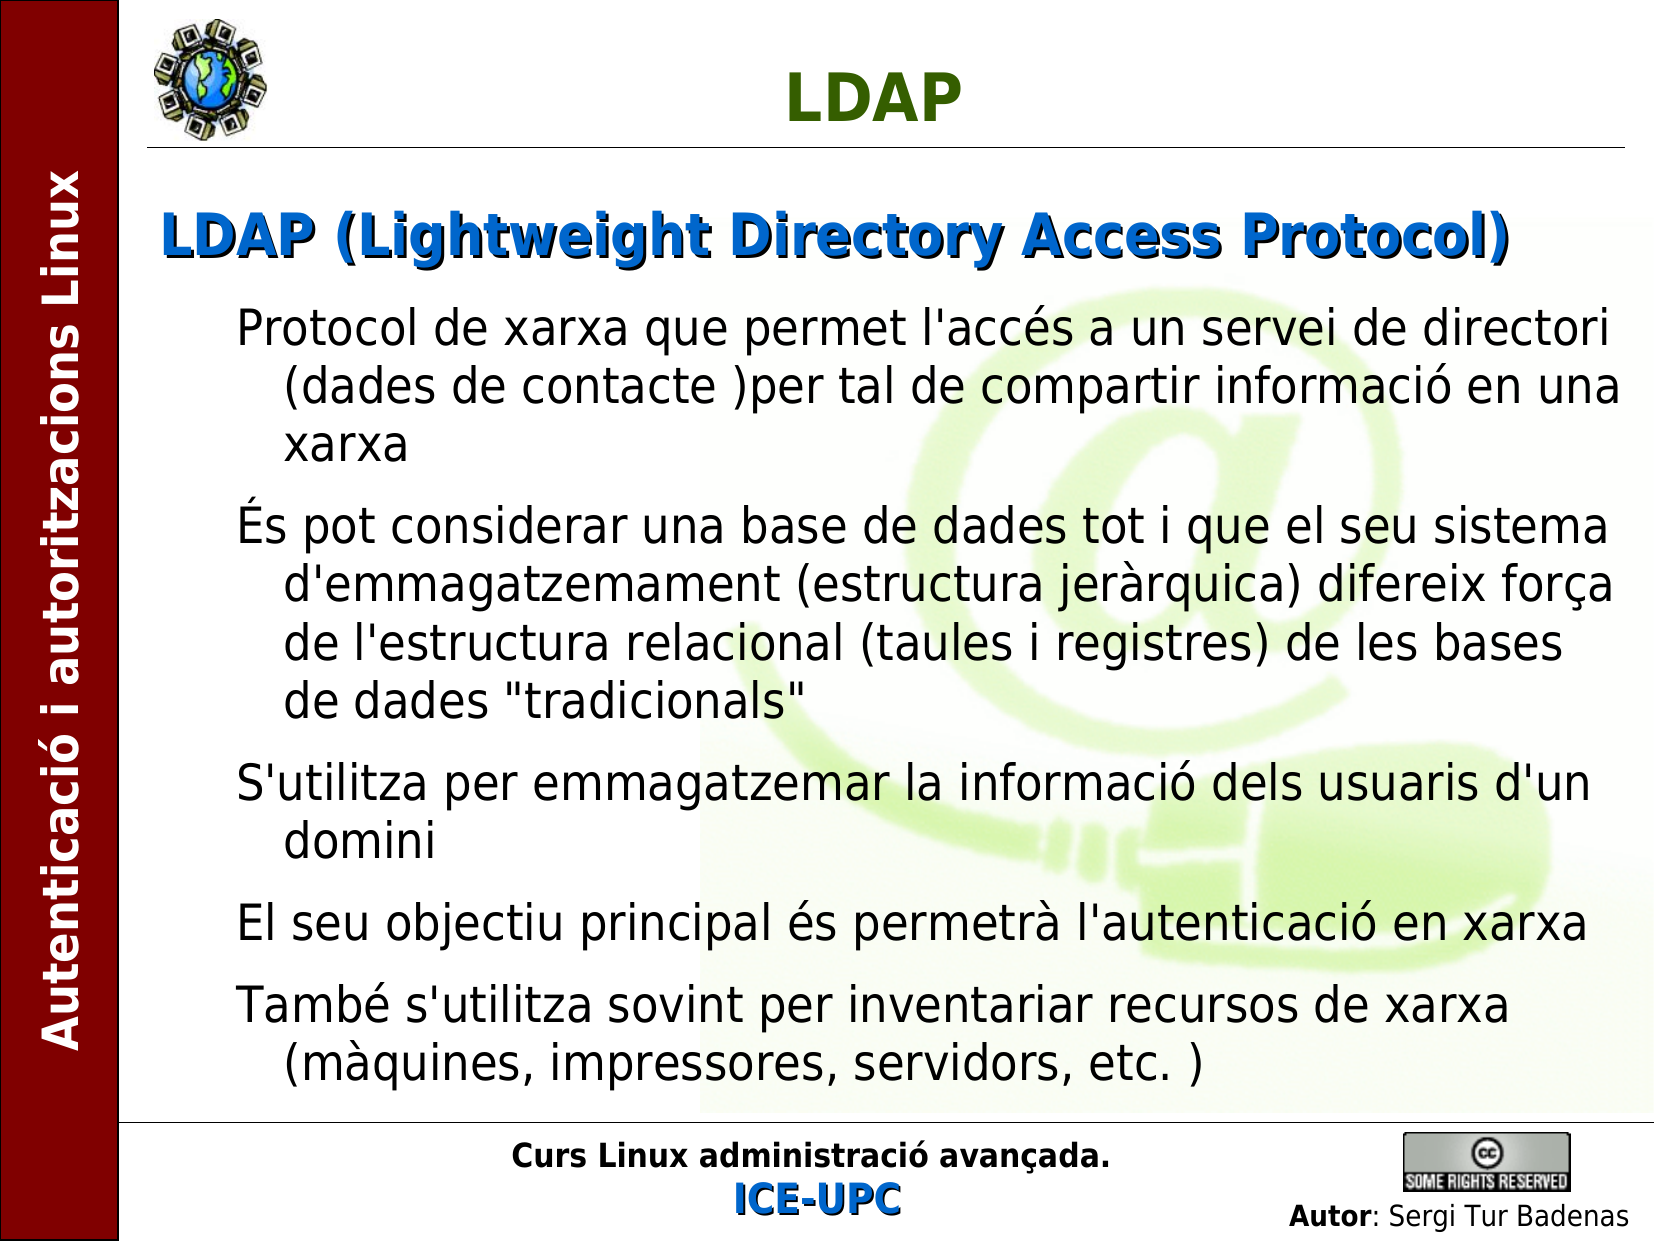

# LDAP
LDAP (Lightweight Directory Access Protocol)
Protocol de xarxa que permet l'accés a un servei de directori (dades de contacte )per tal de compartir informació en una xarxa
És pot considerar una base de dades tot i que el seu sistema d'emmagatzemament (estructura jeràrquica) difereix força de l'estructura relacional (taules i registres) de les bases de dades "tradicionals"
S'utilitza per emmagatzemar la informació dels usuaris d'un domini
El seu objectiu principal és permetrà l'autenticació en xarxa
També s'utilitza sovint per inventariar recursos de xarxa (màquines, impressores, servidors, etc. )